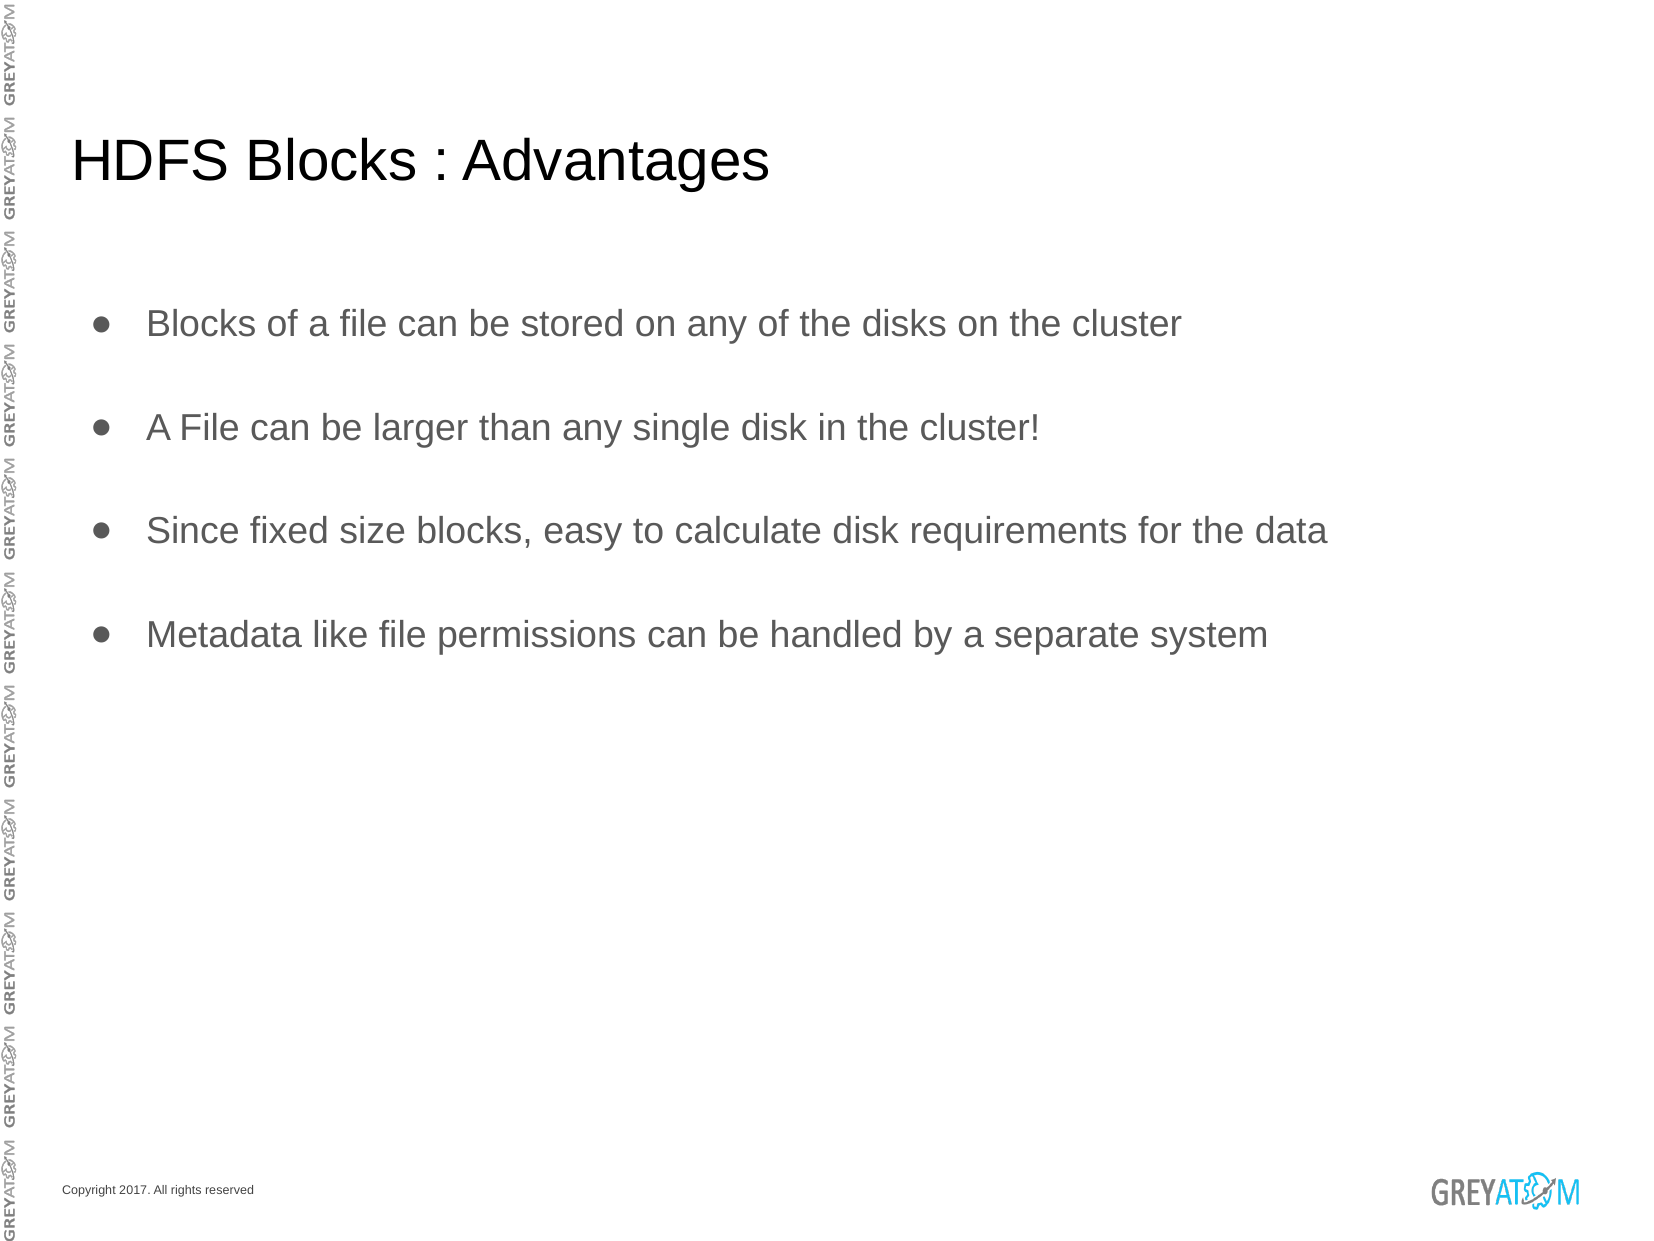

HDFS Blocks : Advantages
Blocks of a file can be stored on any of the disks on the cluster
A File can be larger than any single disk in the cluster!
Since fixed size blocks, easy to calculate disk requirements for the data
Metadata like file permissions can be handled by a separate system